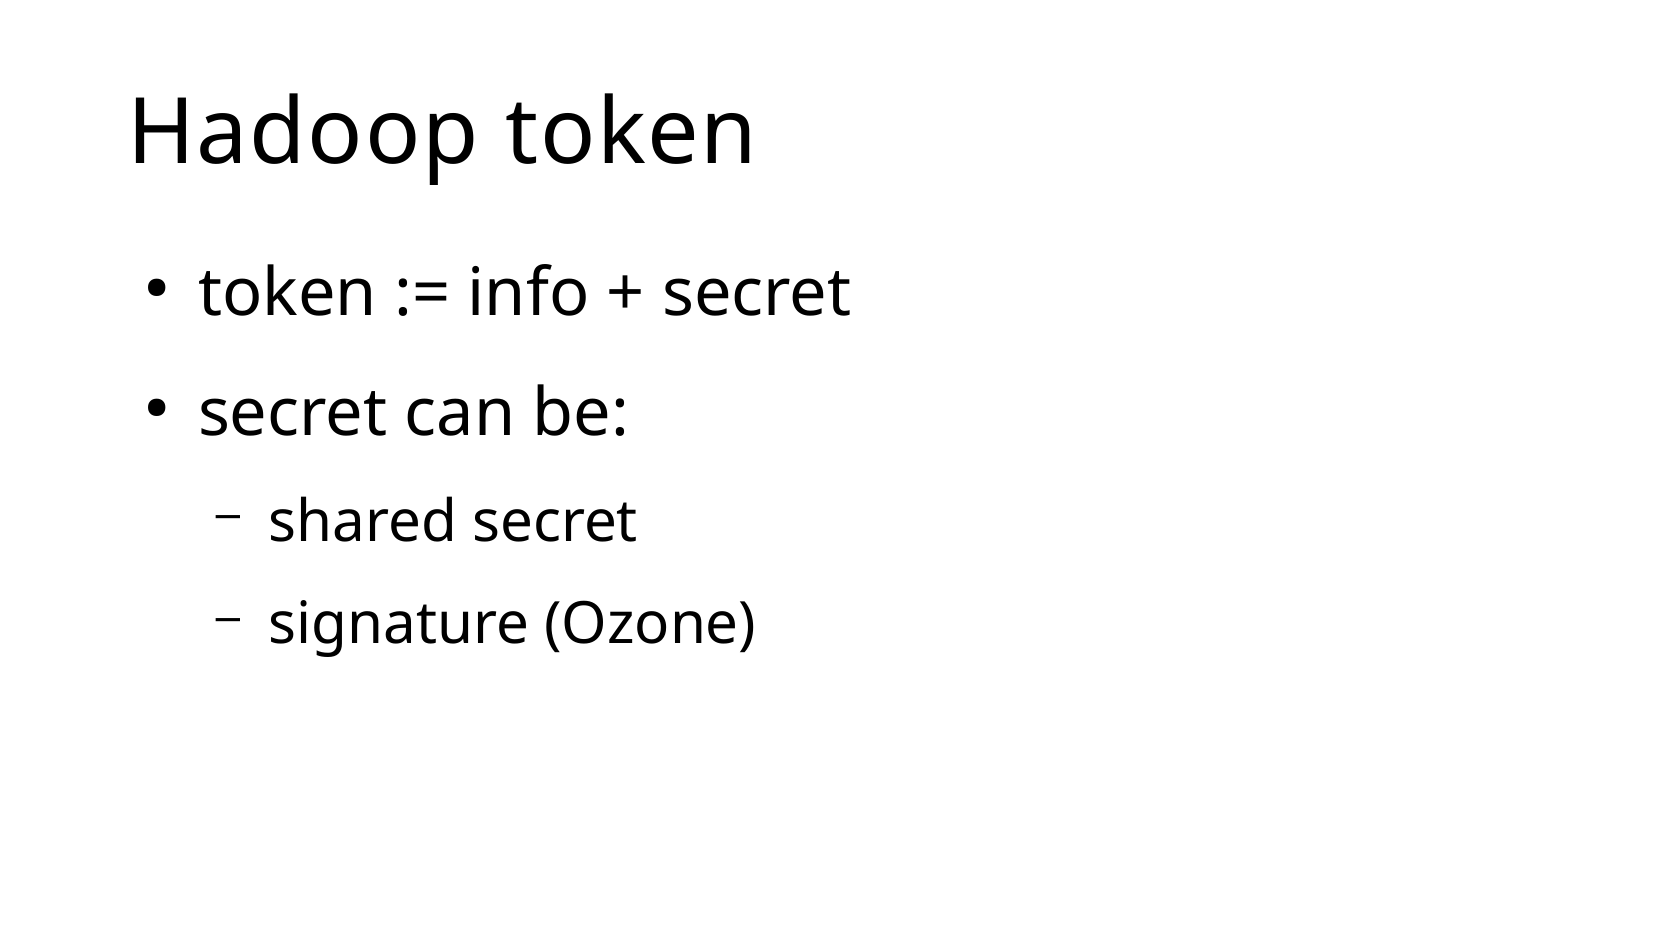

# Hadoop token
token := info + secret
secret can be:
shared secret
signature (Ozone)